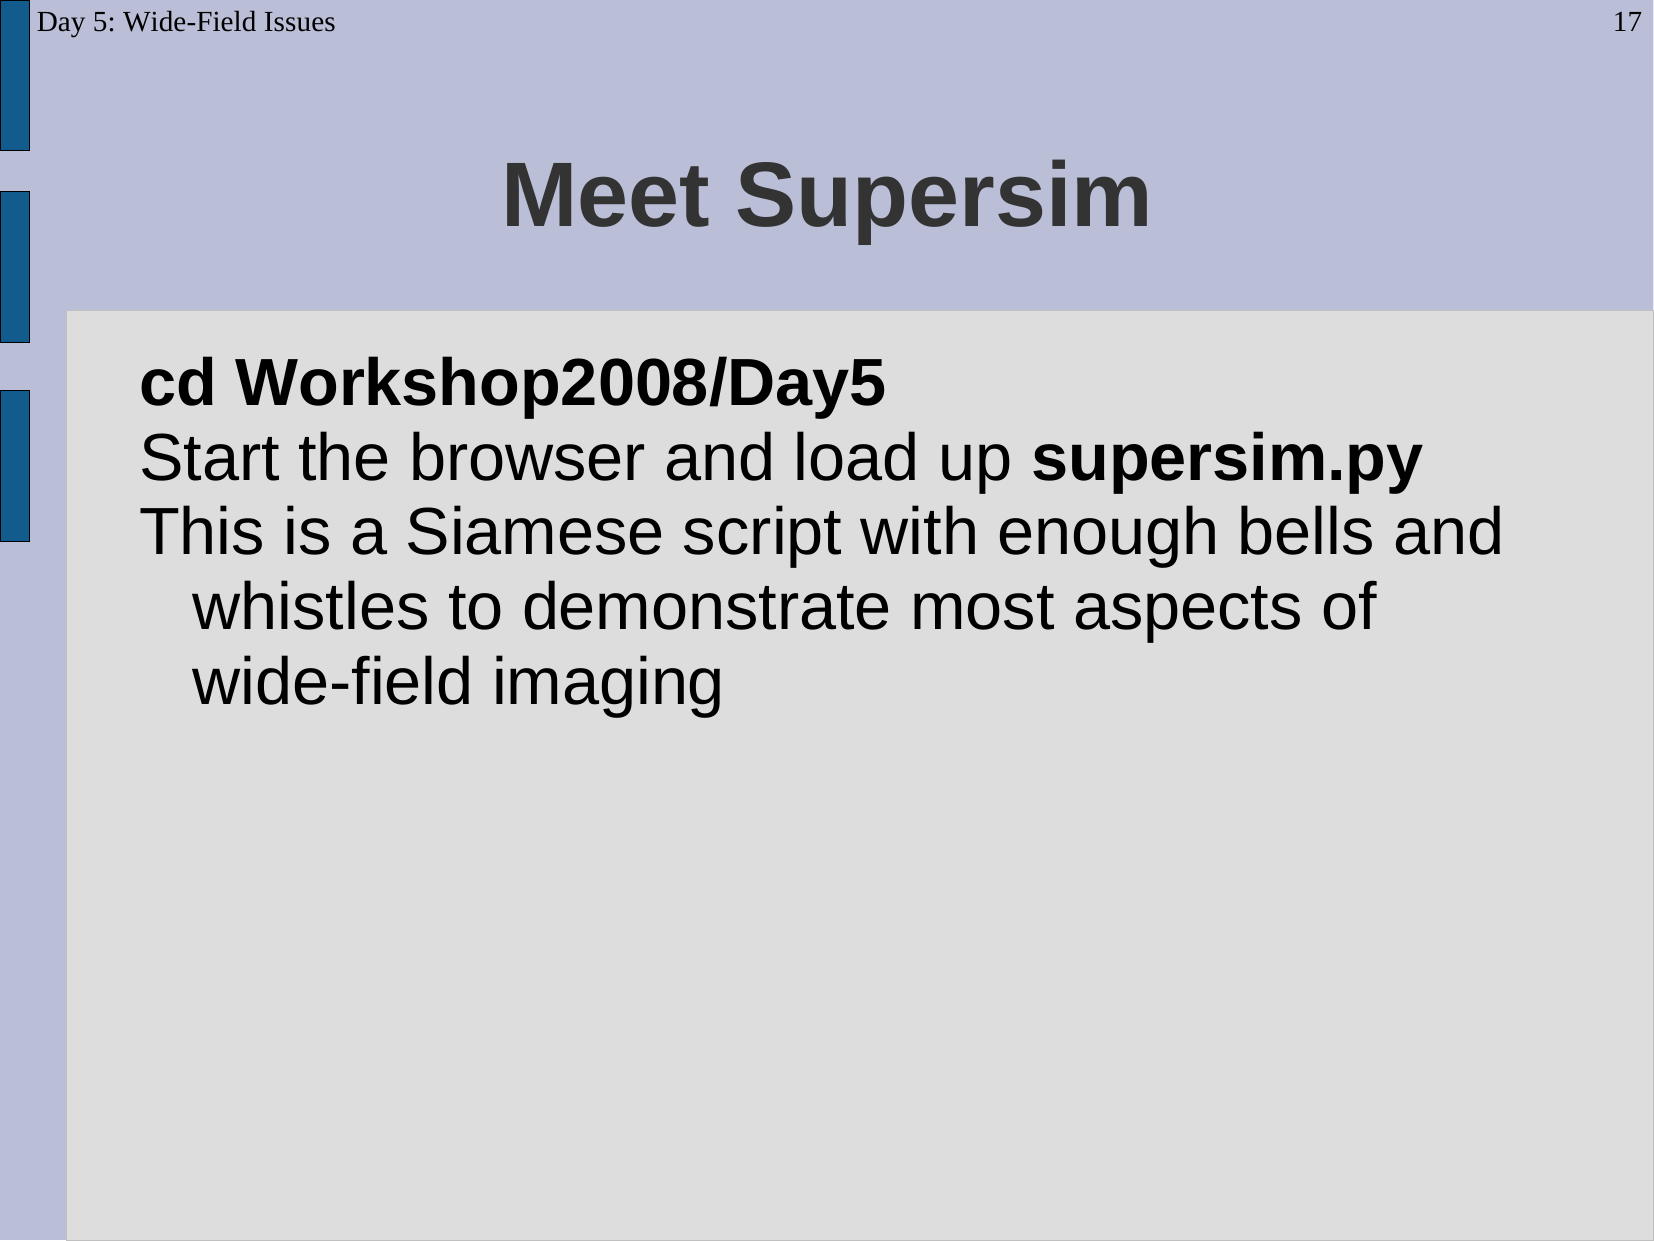

Day 5: Wide-Field Issues
17
# Meet Supersim
cd Workshop2008/Day5
Start the browser and load up supersim.py
This is a Siamese script with enough bells and whistles to demonstrate most aspects of wide-field imaging